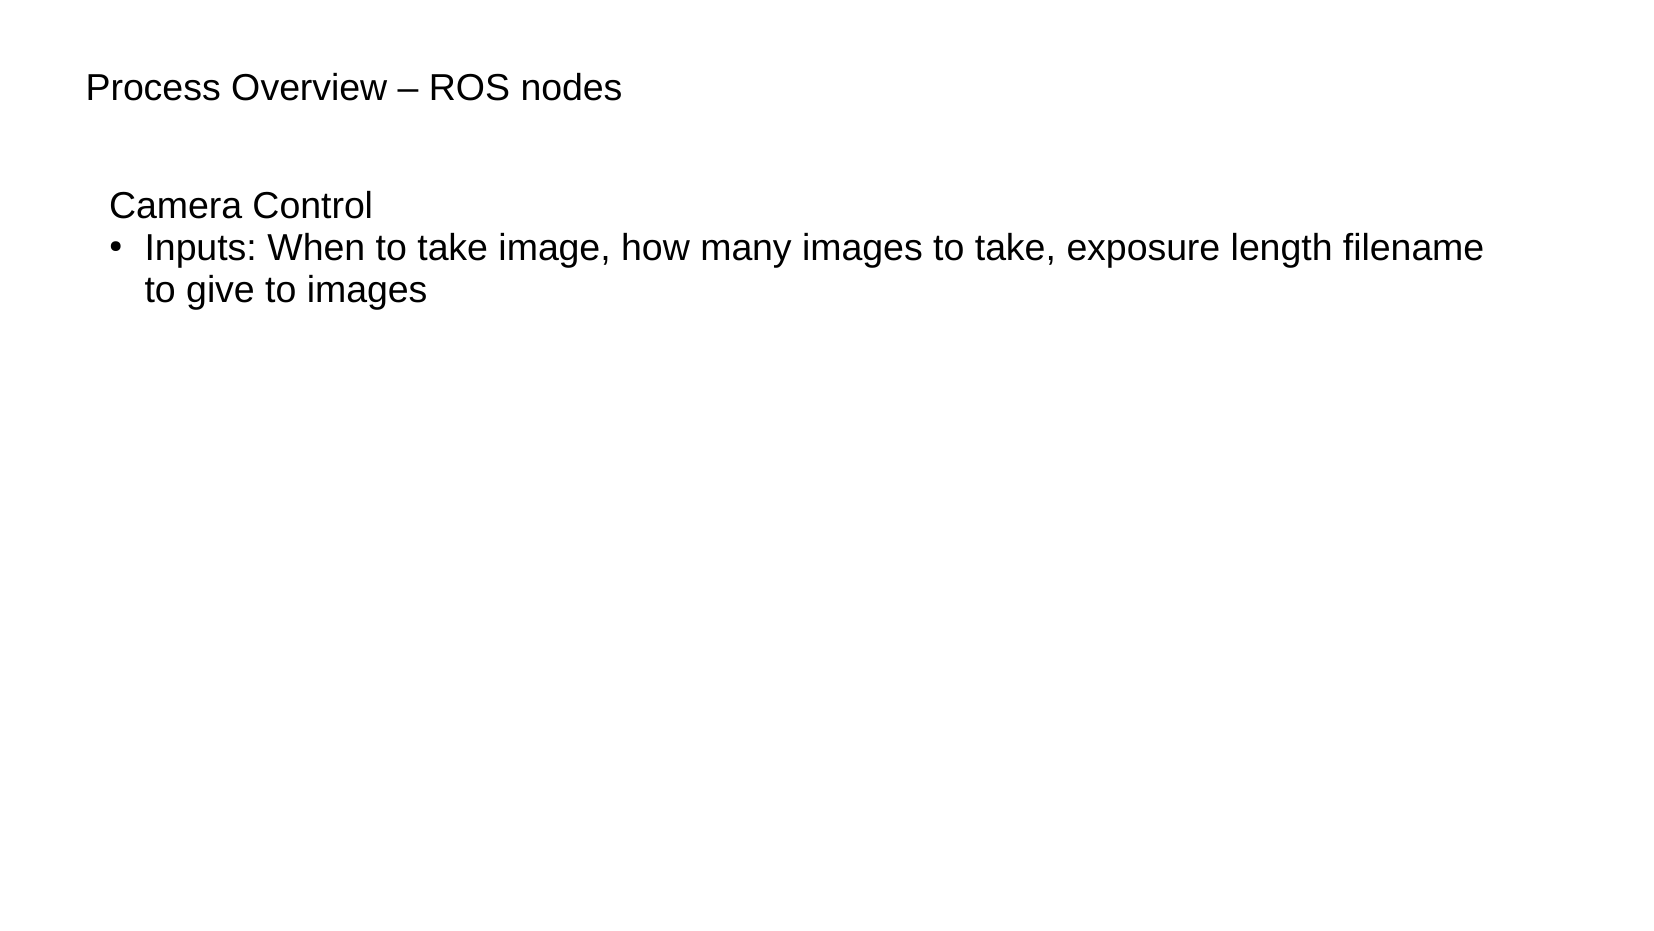

Process Overview – ROS nodes
Camera Control
Inputs: When to take image, how many images to take, exposure length filename to give to images